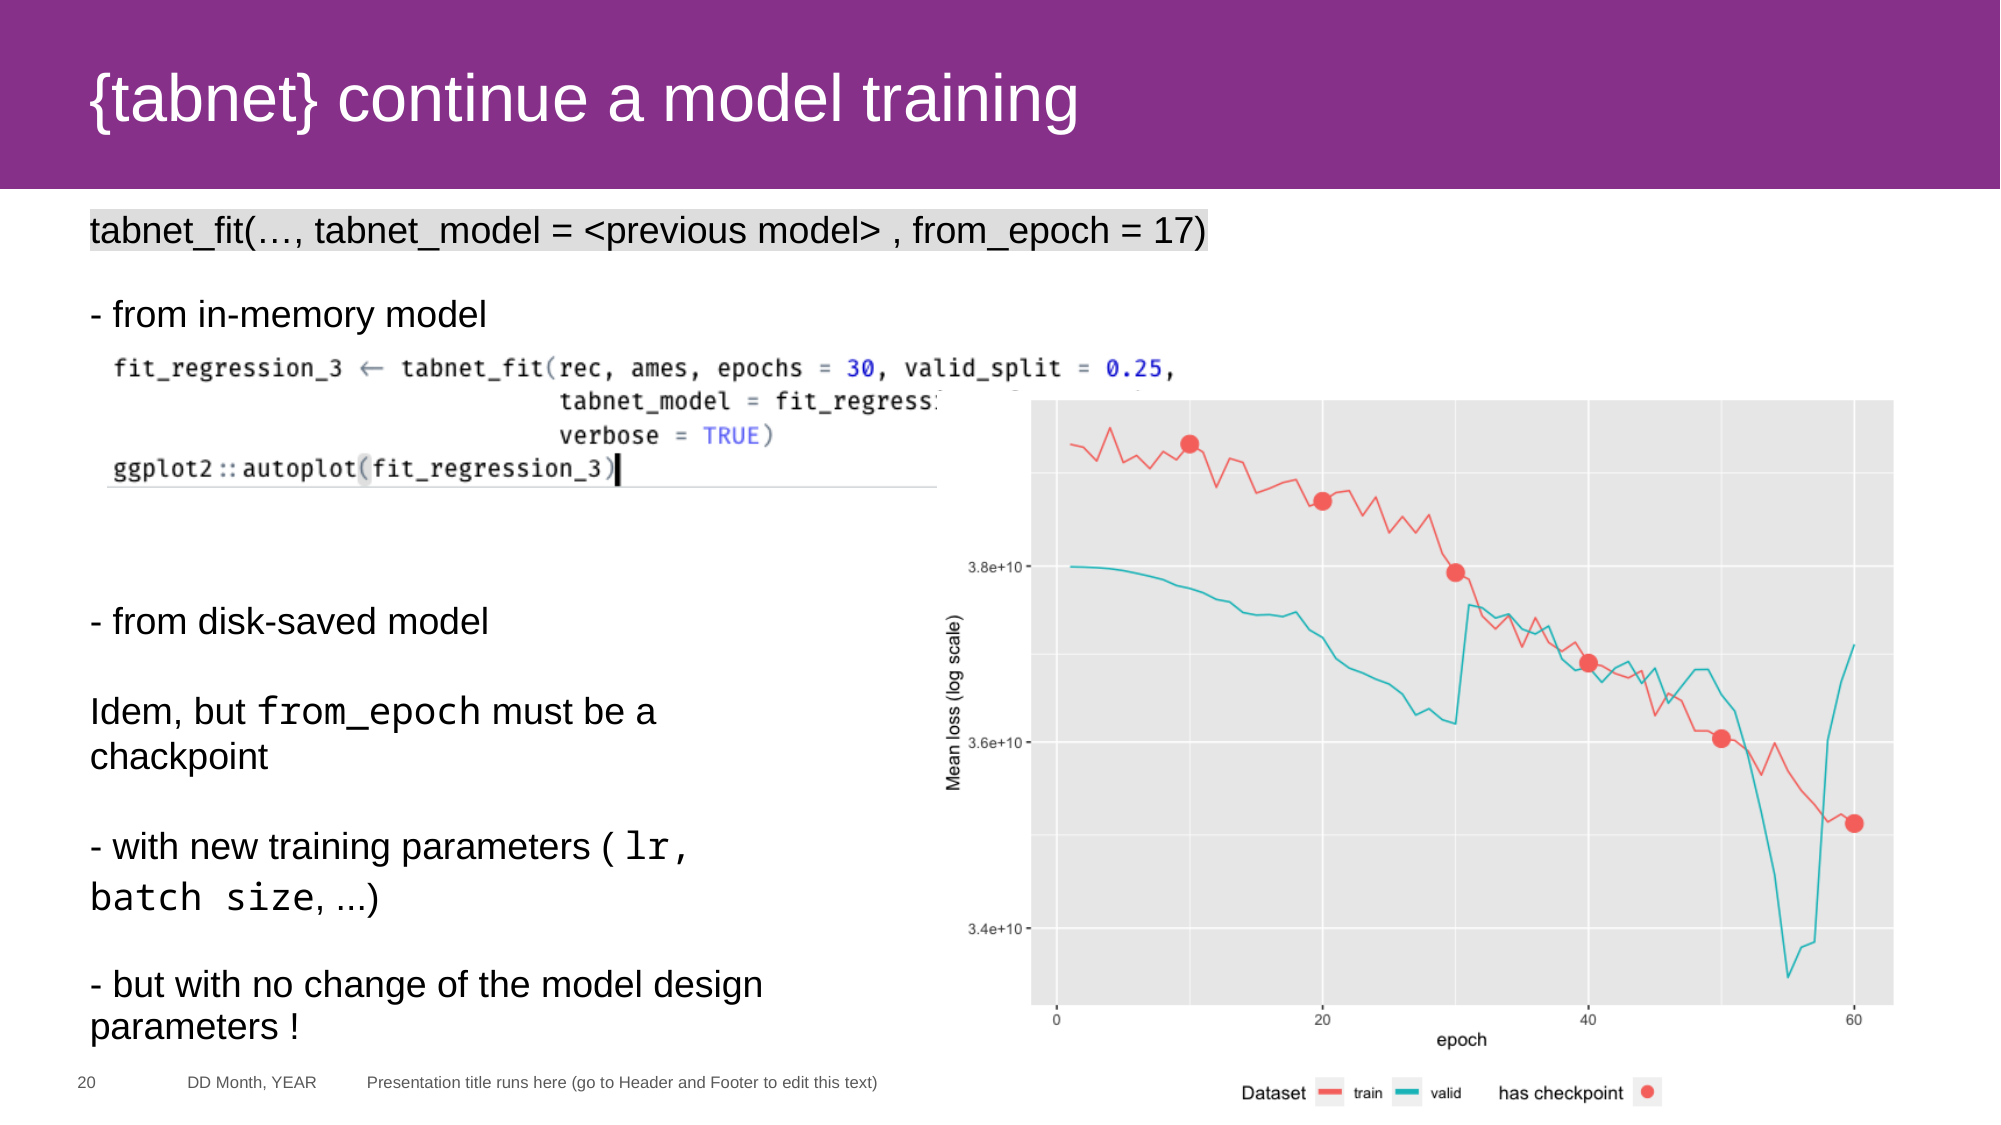

{tabnet} continue a model training
tabnet_fit(…, tabnet_model = <previous model> , from_epoch = 17)
- from in-memory model
- from disk-saved model
Idem, but from_epoch must be a chackpoint
- with new training parameters ( lr, batch size, ...)
- but with no change of the model design parameters !
DD Month, YEAR
Presentation title runs here (go to Header and Footer to edit this text)